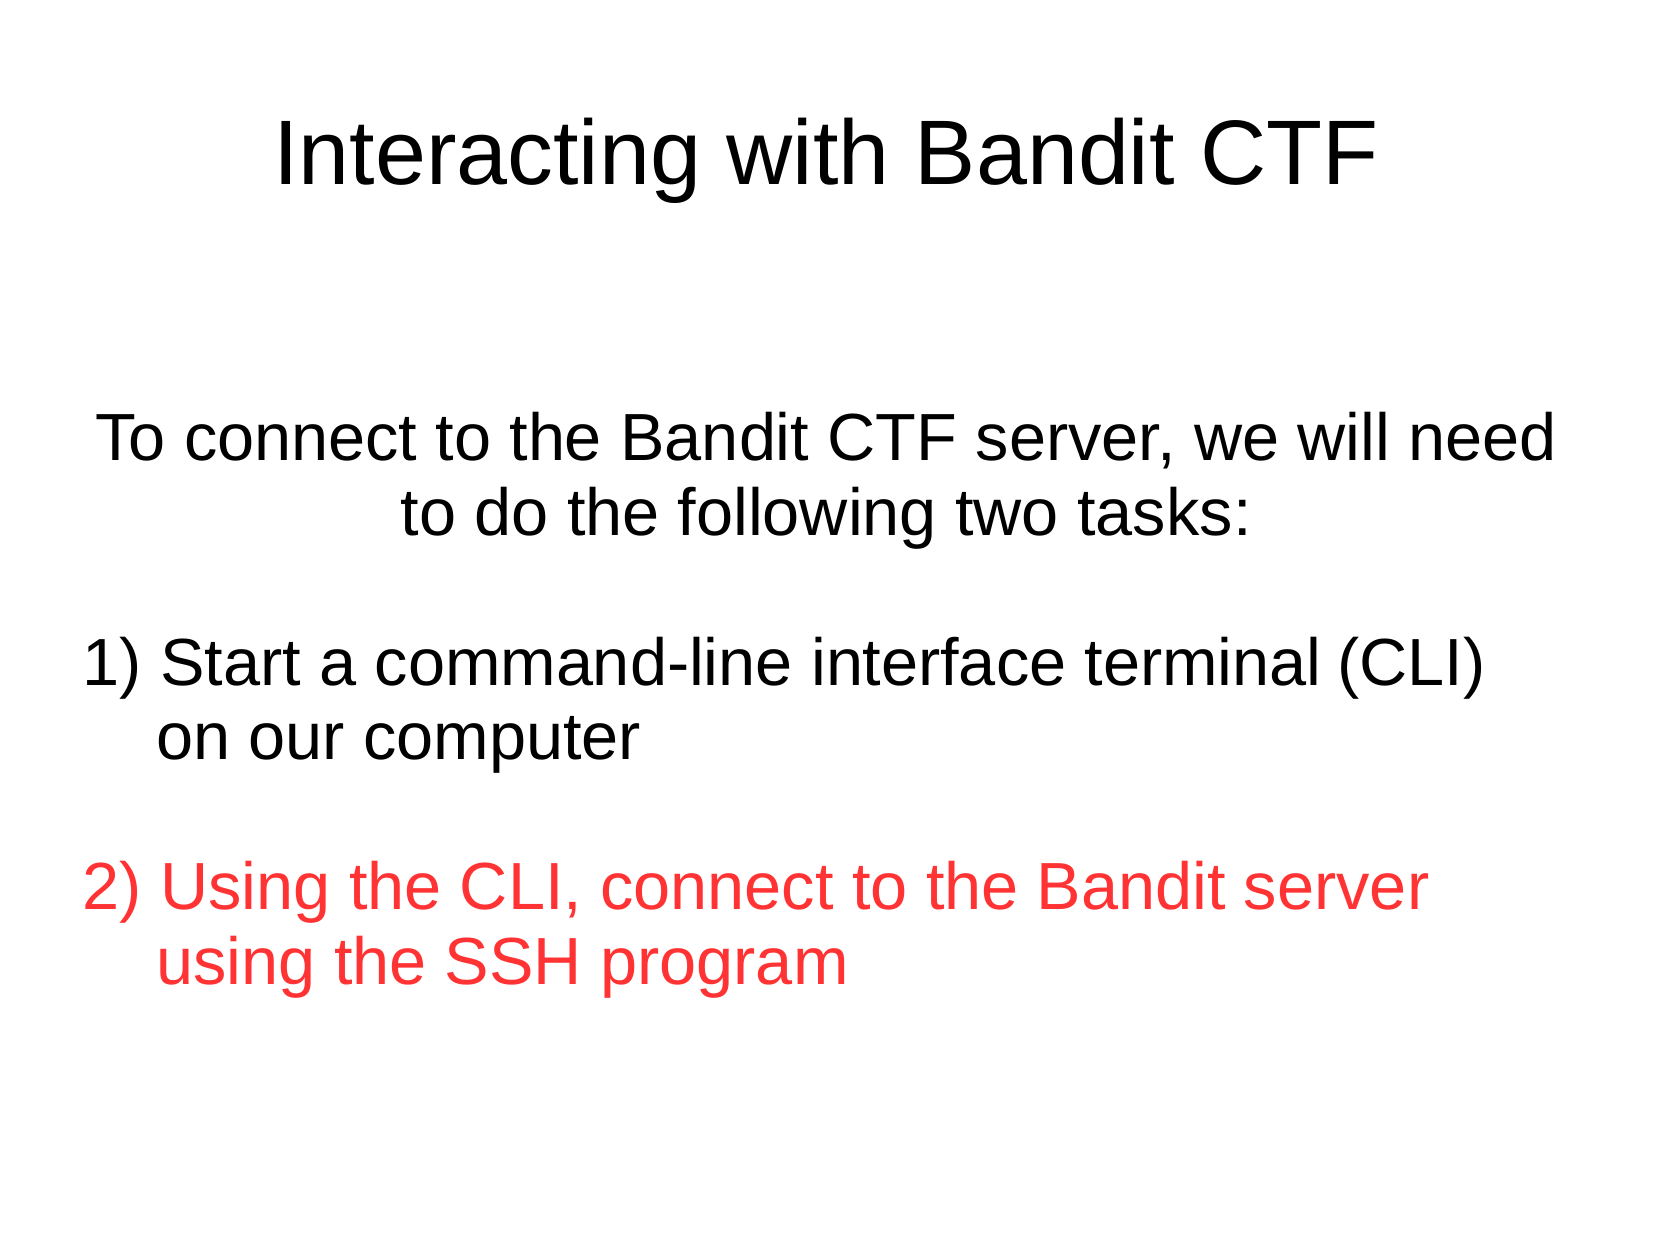

# Interacting with Bandit CTF
To connect to the Bandit CTF server, we will need to do the following two tasks:
1) Start a command-line interface terminal	(CLI) on our computer
2) Using the CLI, connect to the Bandit server 		 using the SSH program